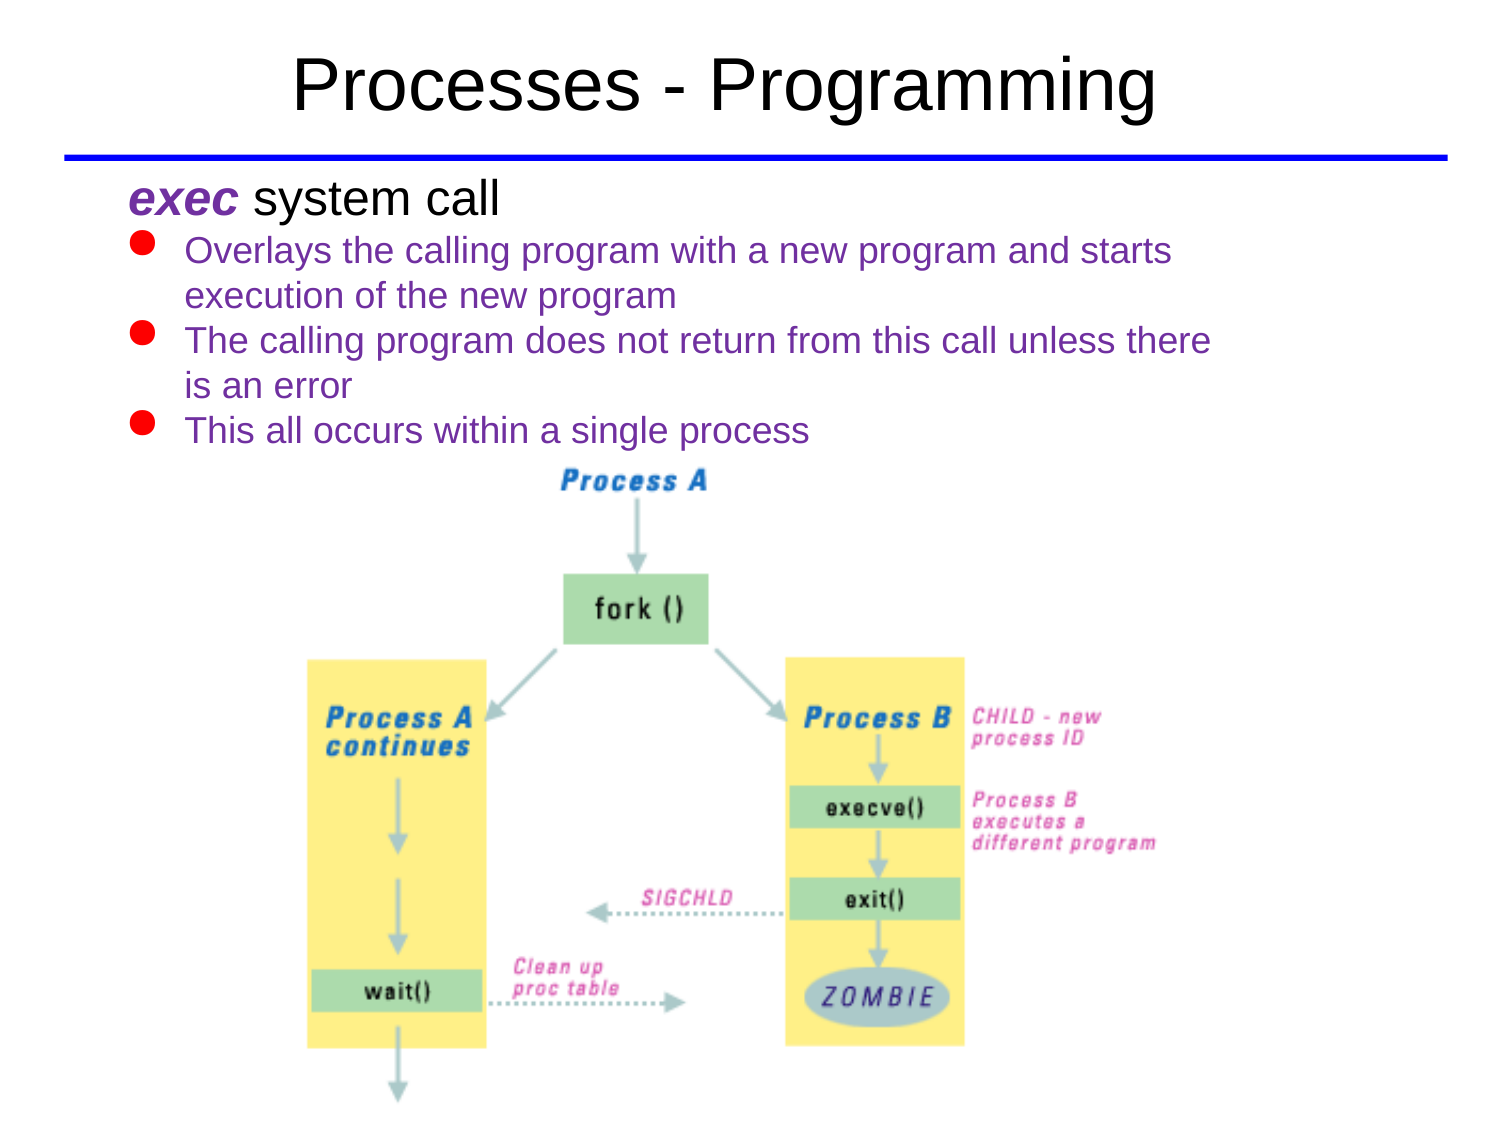

# Processes - Programming
exec system call
Overlays the calling program with a new program and starts execution of the new program
The calling program does not return from this call unless there is an error
This all occurs within a single process